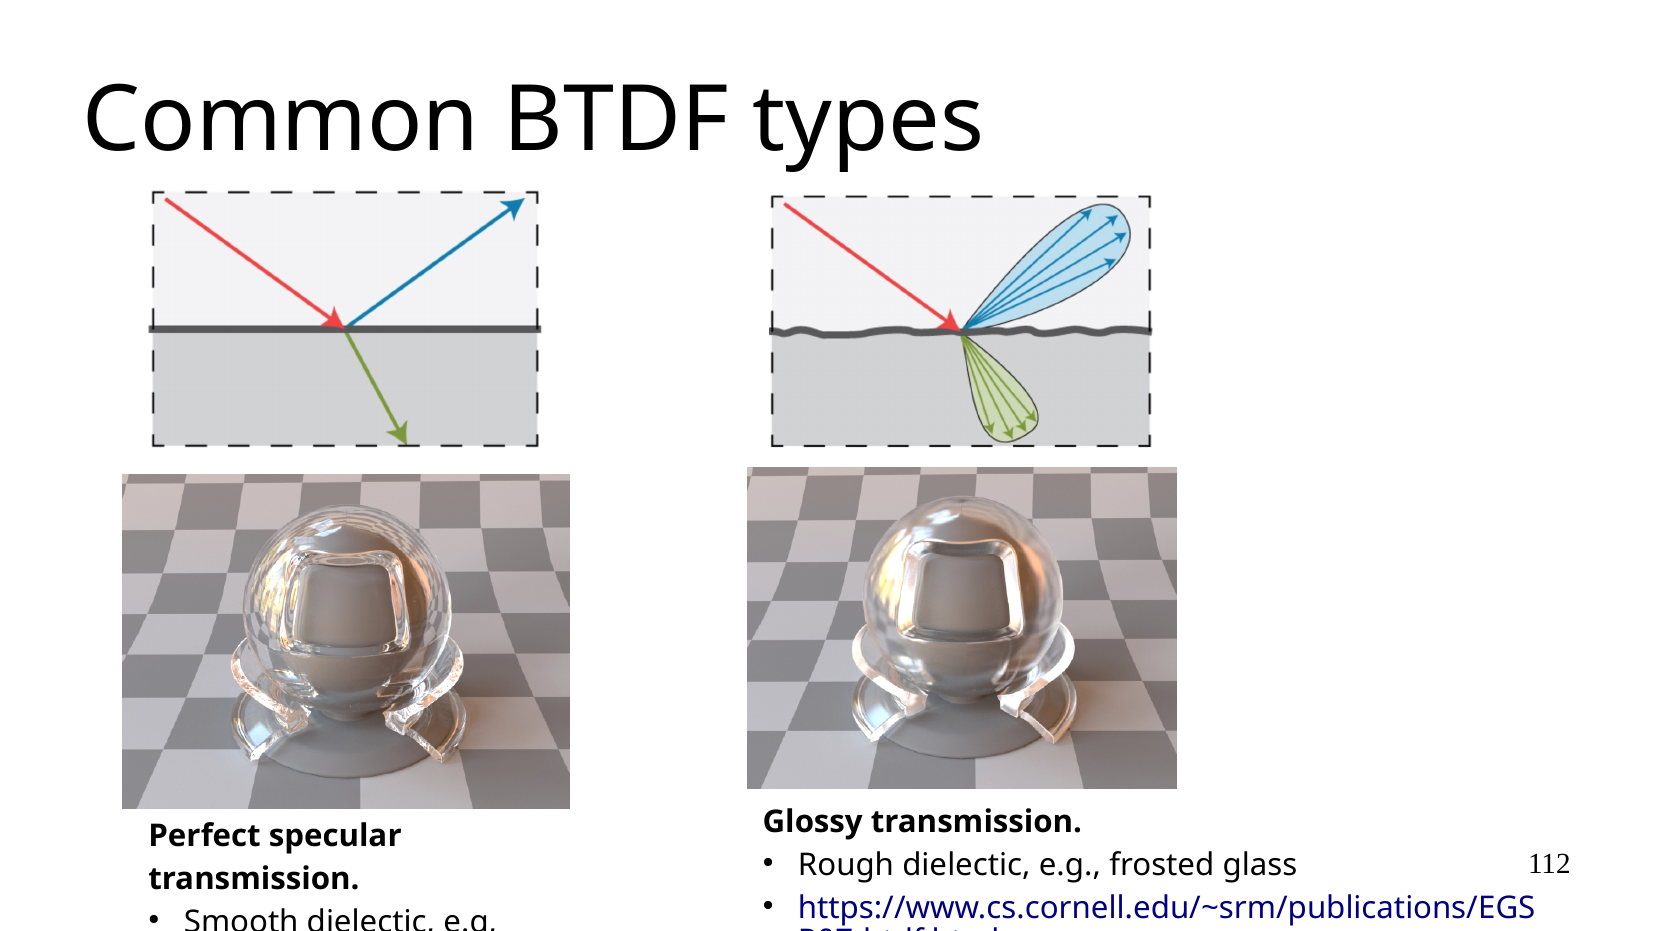

# Common BTDF types
Glossy transmission.
Rough dielectic, e.g., frosted glass
https://www.cs.cornell.edu/~srm/publications/EGSR07-btdf.html
Perfect specular transmission.
Smooth dielectic, e.g, glass
112